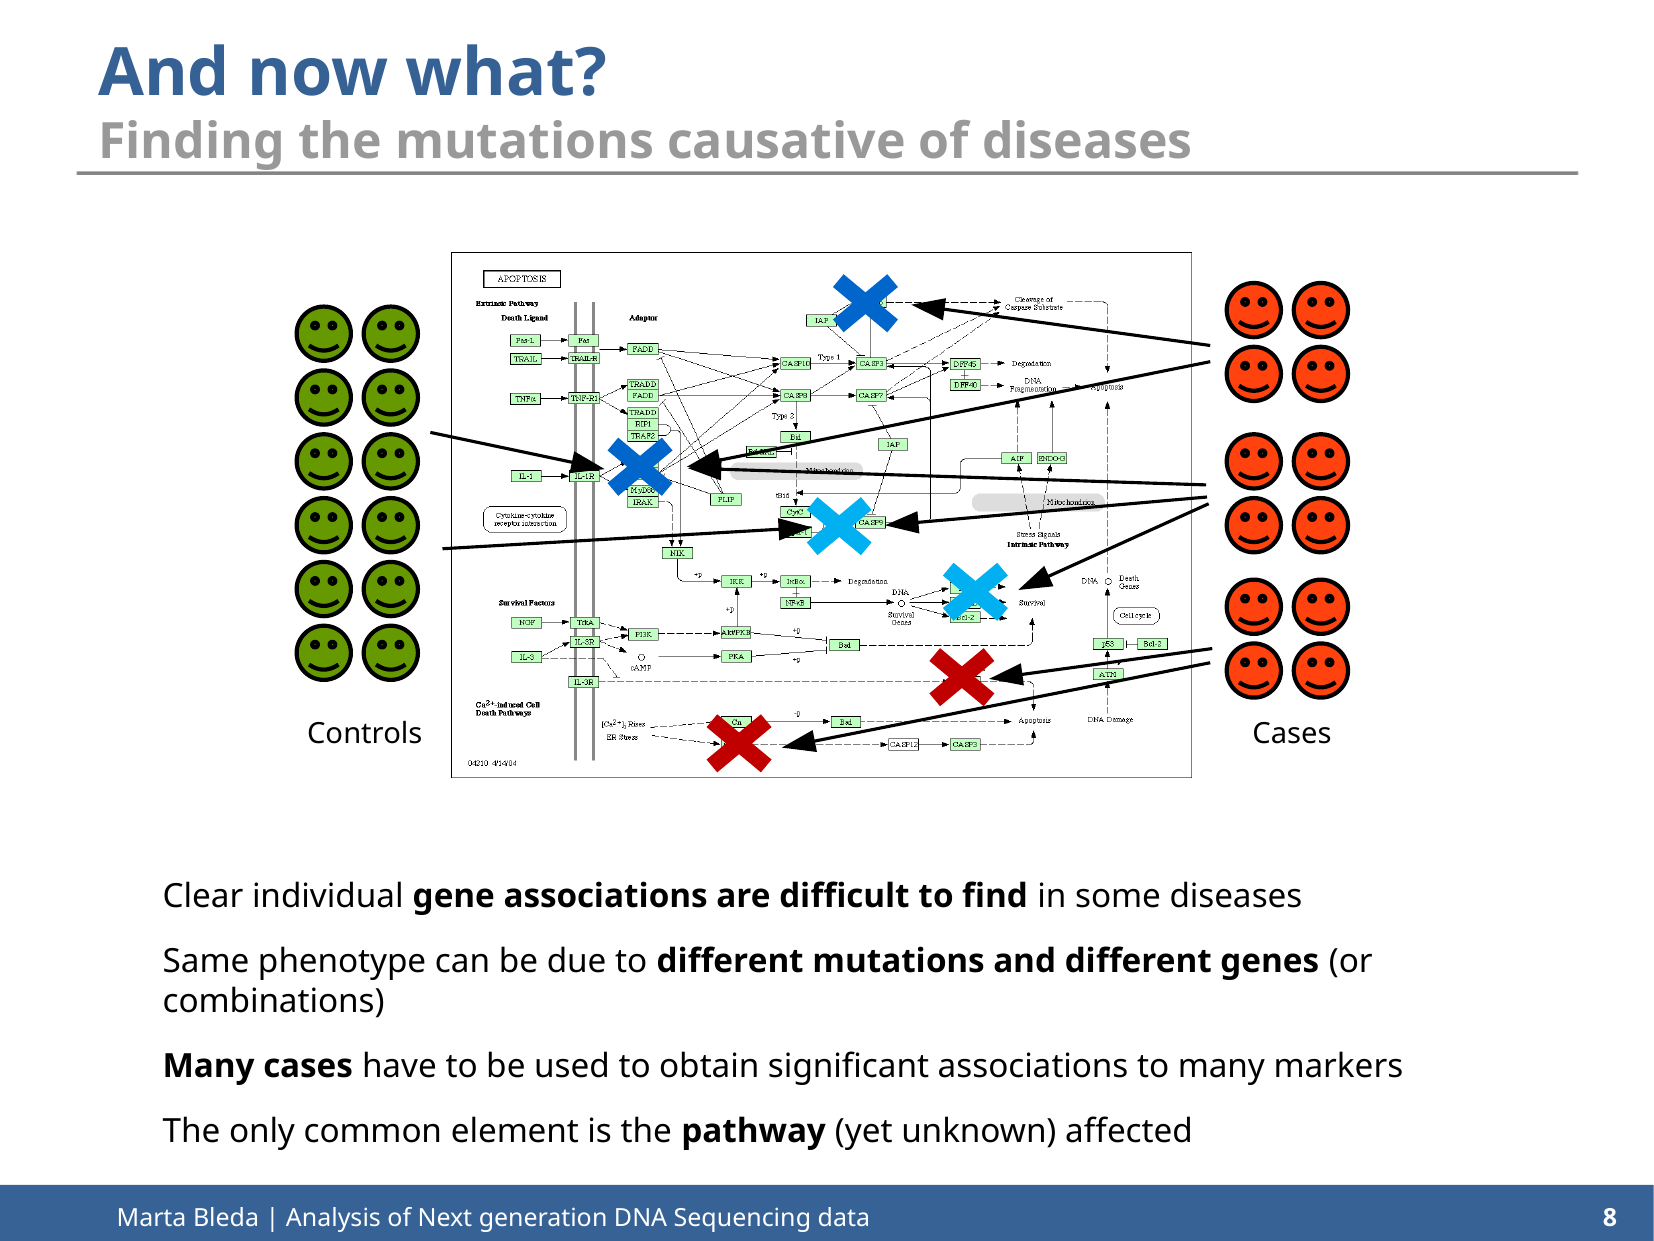

# And now what? Finding the mutations causative of diseases
Controls
Cases
Clear individual gene associations are difficult to find in some diseases
Same phenotype can be due to different mutations and different genes (or combinations)
Many cases have to be used to obtain significant associations to many markers
The only common element is the pathway (yet unknown) affected
Marta Bleda | Analysis of Next generation DNA Sequencing data
8